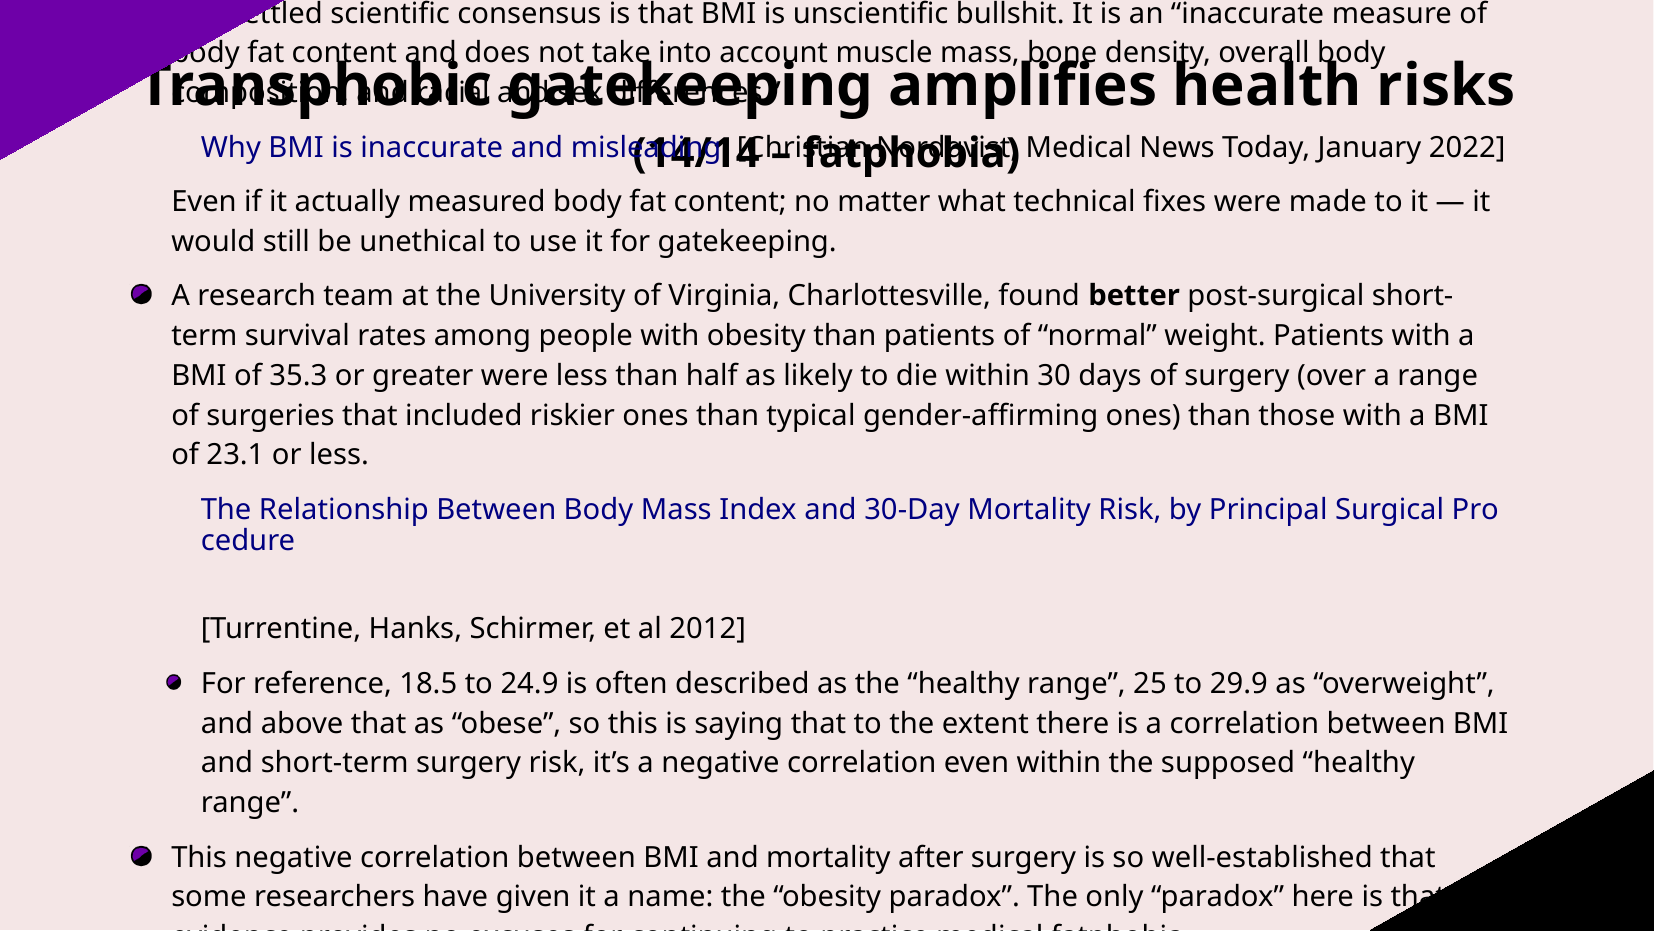

The settled scientific consensus is that BMI is unscientific bullshit. It is an “inaccurate measure of body fat content and does not take into account muscle mass, bone density, overall body composition, and racial and sex differences.”
Why BMI is inaccurate and misleading [Christian Nordqvist, Medical News Today, January 2022]
Even if it actually measured body fat content; no matter what technical fixes were made to it — it would still be unethical to use it for gatekeeping.
A research team at the University of Virginia, Charlottesville, found better post-surgical short-term survival rates among people with obesity than patients of “normal” weight. Patients with a BMI of 35.3 or greater were less than half as likely to die within 30 days of surgery (over a range of surgeries that included riskier ones than typical gender-affirming ones) than those with a BMI of 23.1 or less.
The Relationship Between Body Mass Index and 30-Day Mortality Risk, by Principal Surgical Procedure
[Turrentine, Hanks, Schirmer, et al 2012]
For reference, 18.5 to 24.9 is often described as the “healthy range”, 25 to 29.9 as “overweight”, and above that as “obese”, so this is saying that to the extent there is a correlation between BMI and short-term surgery risk, it’s a negative correlation even within the supposed “healthy range”.
This negative correlation between BMI and mortality after surgery is so well-established that some researchers have given it a name: the “obesity paradox”. The only “paradox” here is that the evidence provides no excuses for continuing to practice medical fatphobia.
Using high BMI as a contraindication to surgery, as GICs are still doing, is neither scientifically nor ethically supportable. Using low BMI wouldn’t be either, of course. But we can be 100% sure that the NHS BMI threshold is pure fatphobia.
# Transphobic gatekeeping amplifies health risks (14/14 – fatphobia)